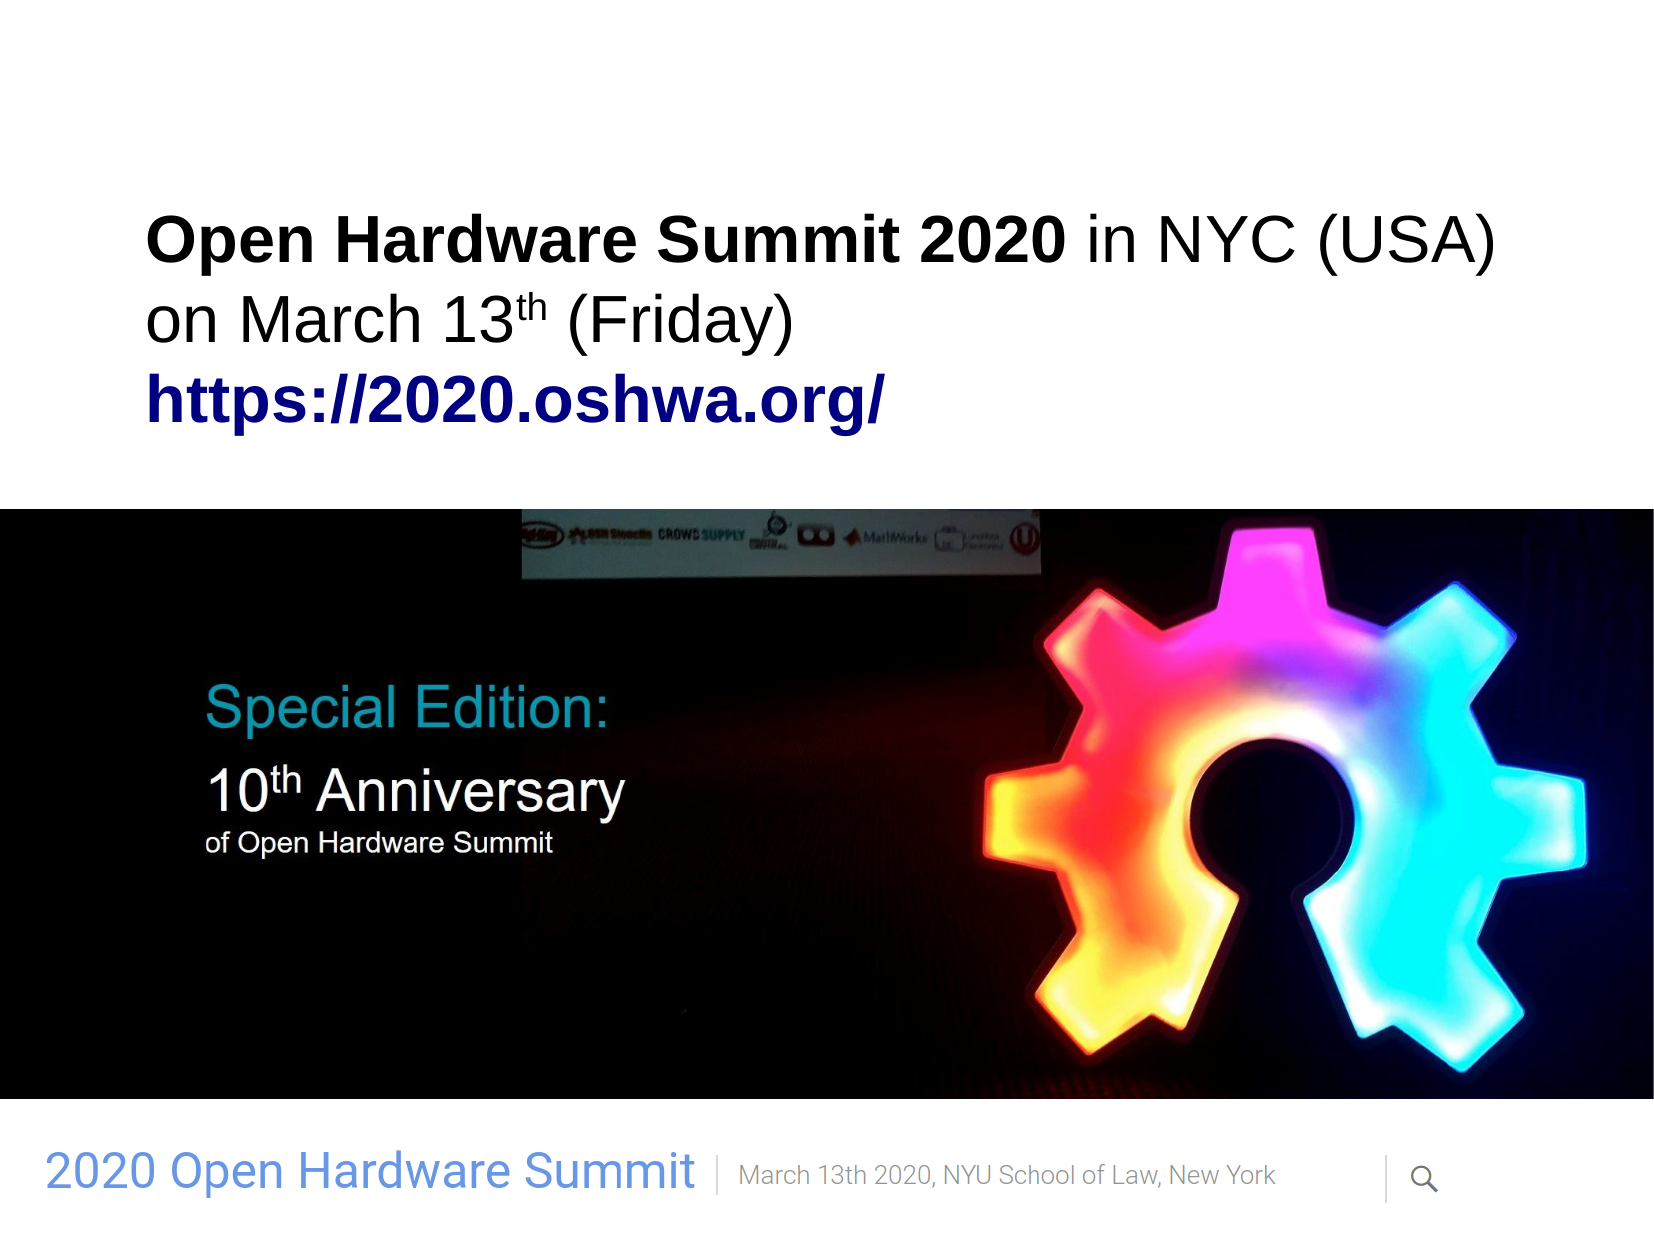

Open Hardware Summit 2020 in NYC (USA) on March 13th (Friday)
https://2020.oshwa.org/